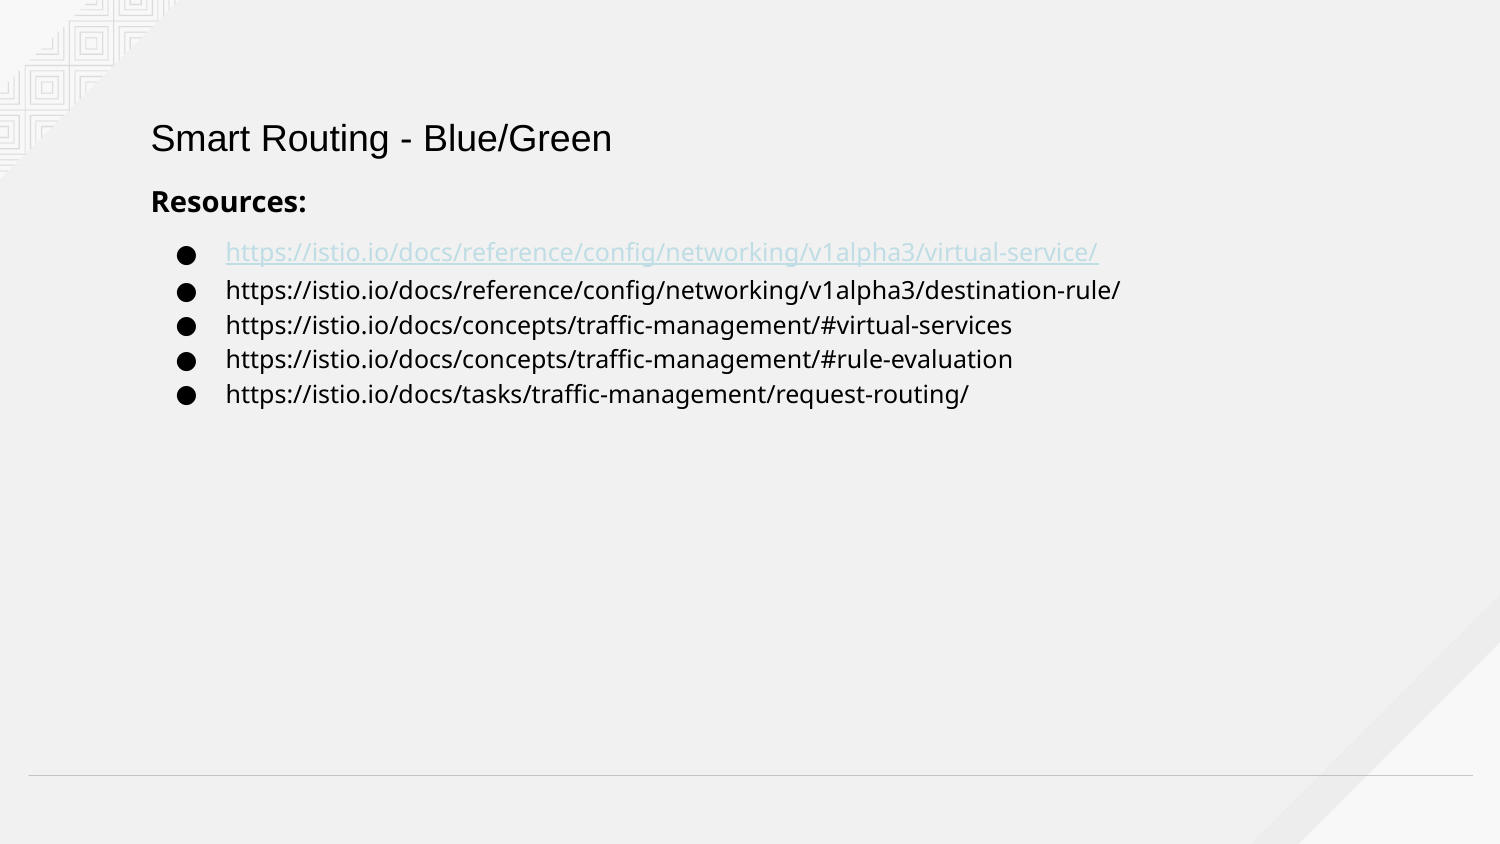

# Smart Routing - Blue/Green
Resources:
https://istio.io/docs/reference/config/networking/v1alpha3/virtual-service/
https://istio.io/docs/reference/config/networking/v1alpha3/destination-rule/
https://istio.io/docs/concepts/traffic-management/#virtual-services
https://istio.io/docs/concepts/traffic-management/#rule-evaluation
https://istio.io/docs/tasks/traffic-management/request-routing/